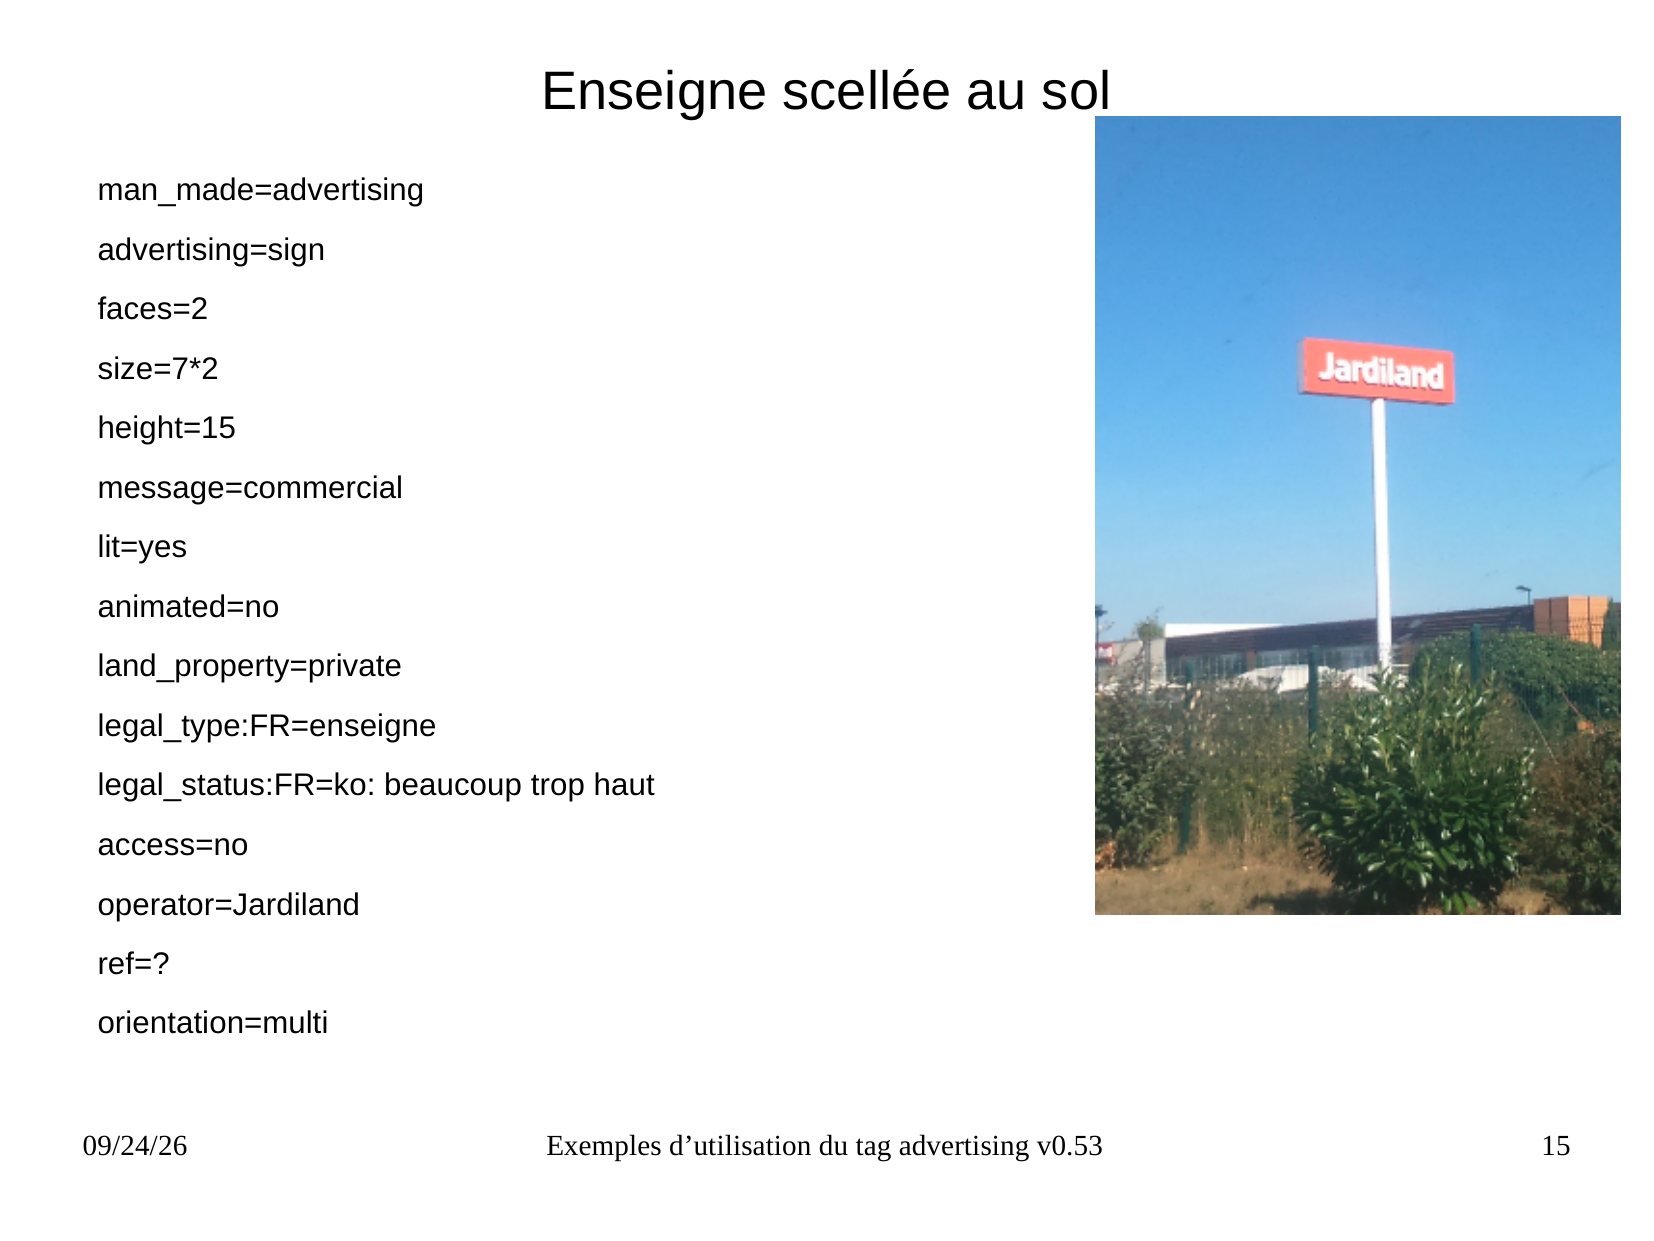

# Enseigne scellée au sol
man_made=advertising
advertising=sign
faces=2
size=7*2
height=15
message=commercial
lit=yes
animated=no
land_property=private
legal_type:FR=enseigne
legal_status:FR=ko: beaucoup trop haut
access=no
operator=Jardiland
ref=?
orientation=multi
15